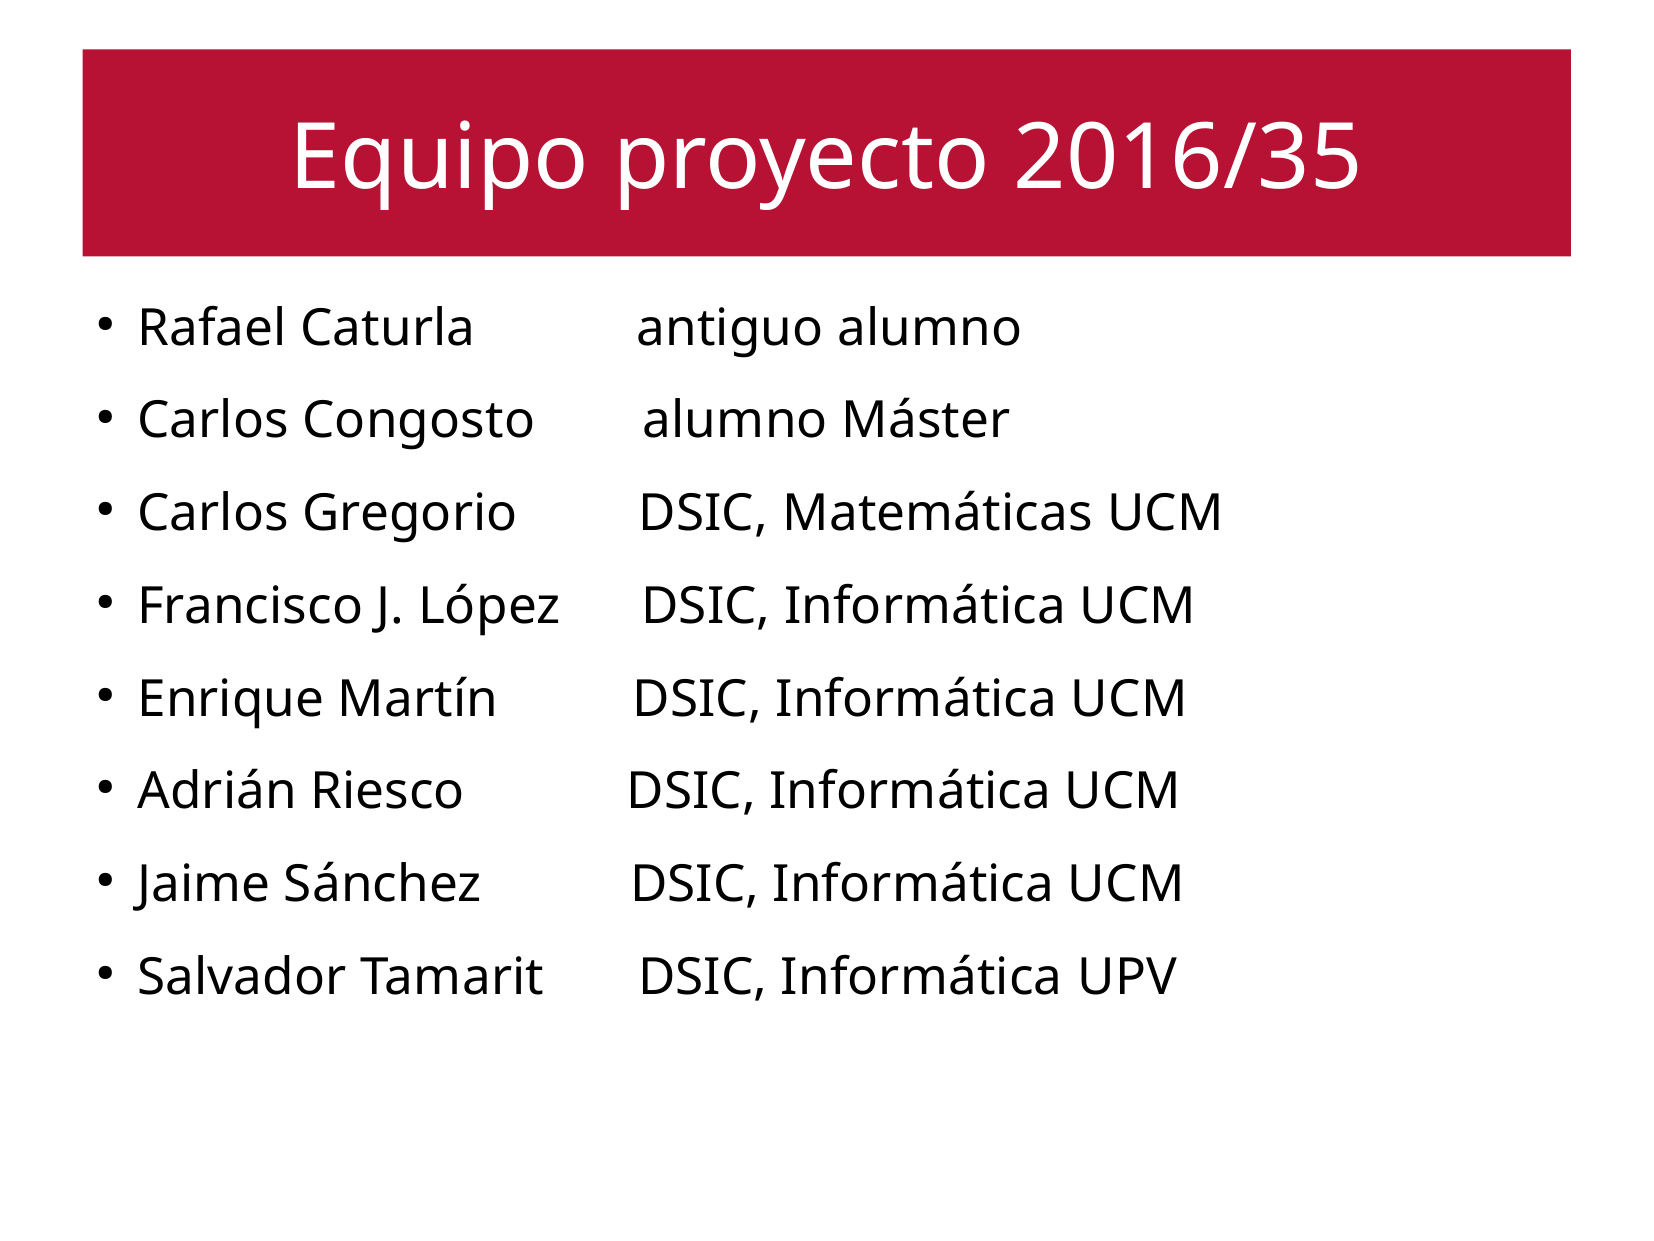

# Equipo proyecto 2016/35
Rafael Caturla antiguo alumno
Carlos Congosto alumno Máster
Carlos Gregorio DSIC, Matemáticas UCM
Francisco J. López DSIC, Informática UCM
Enrique Martín DSIC, Informática UCM
Adrián Riesco DSIC, Informática UCM
Jaime Sánchez DSIC, Informática UCM
Salvador Tamarit DSIC, Informática UPV